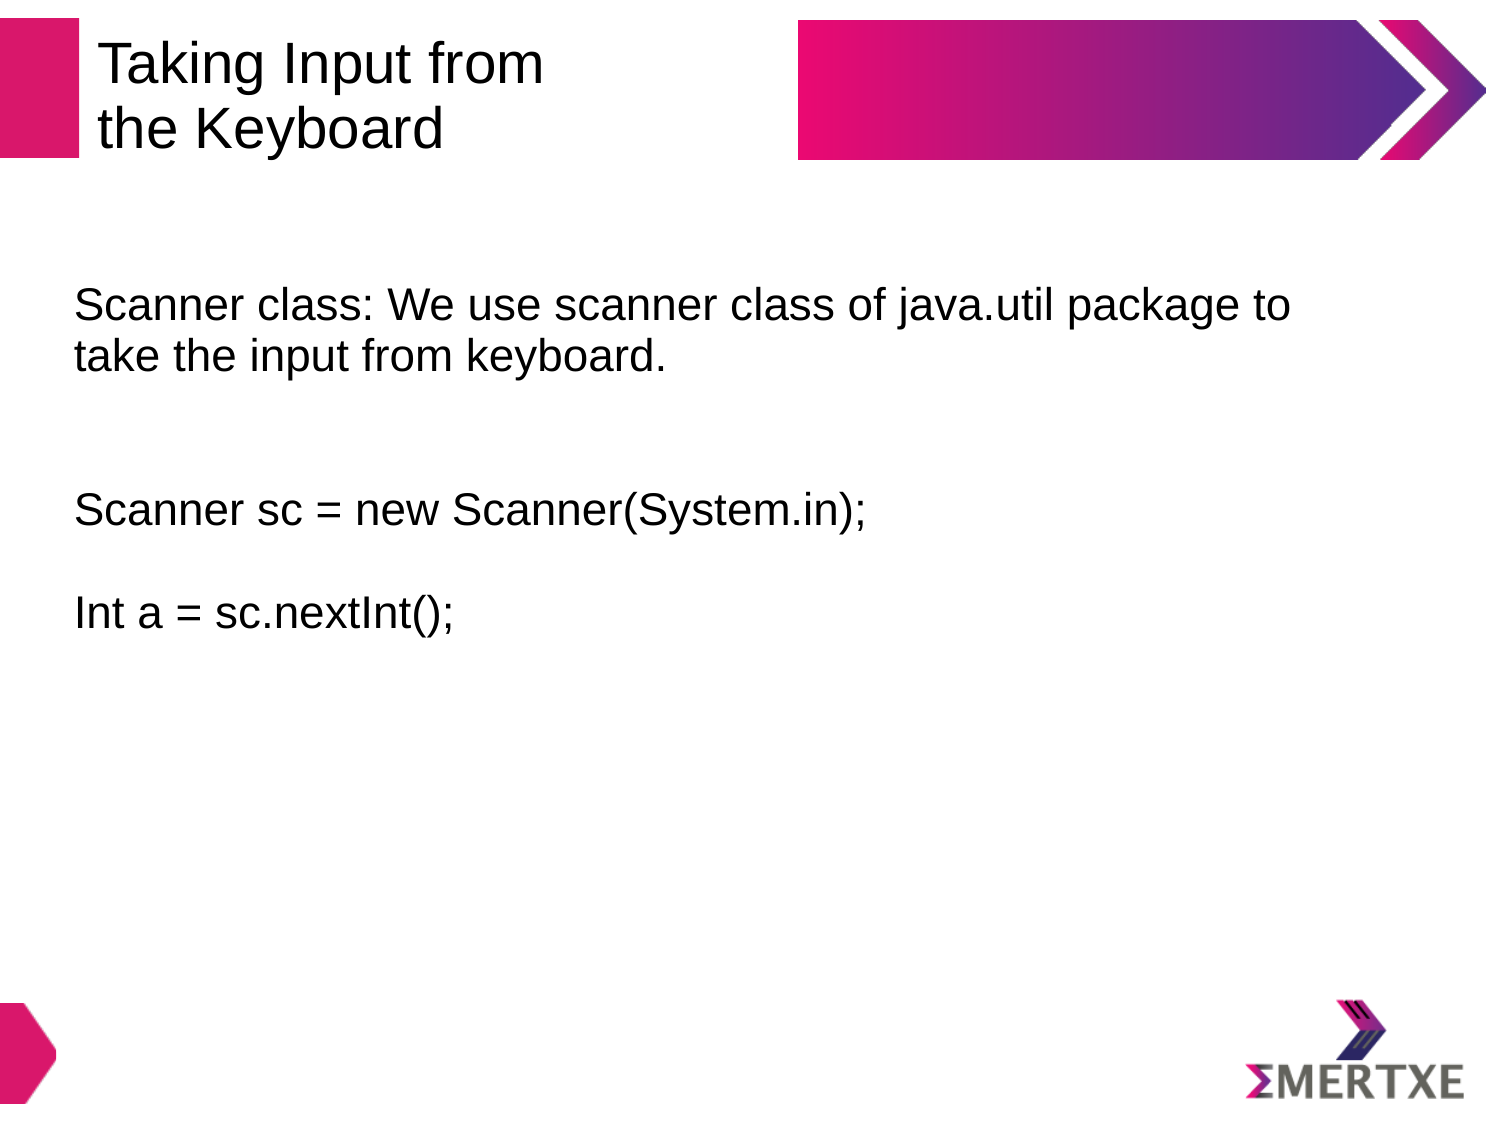

Taking Input from
the Keyboard
Scanner class: We use scanner class of java.util package to take the input from keyboard.
Scanner sc = new Scanner(System.in);
Int a = sc.nextInt();